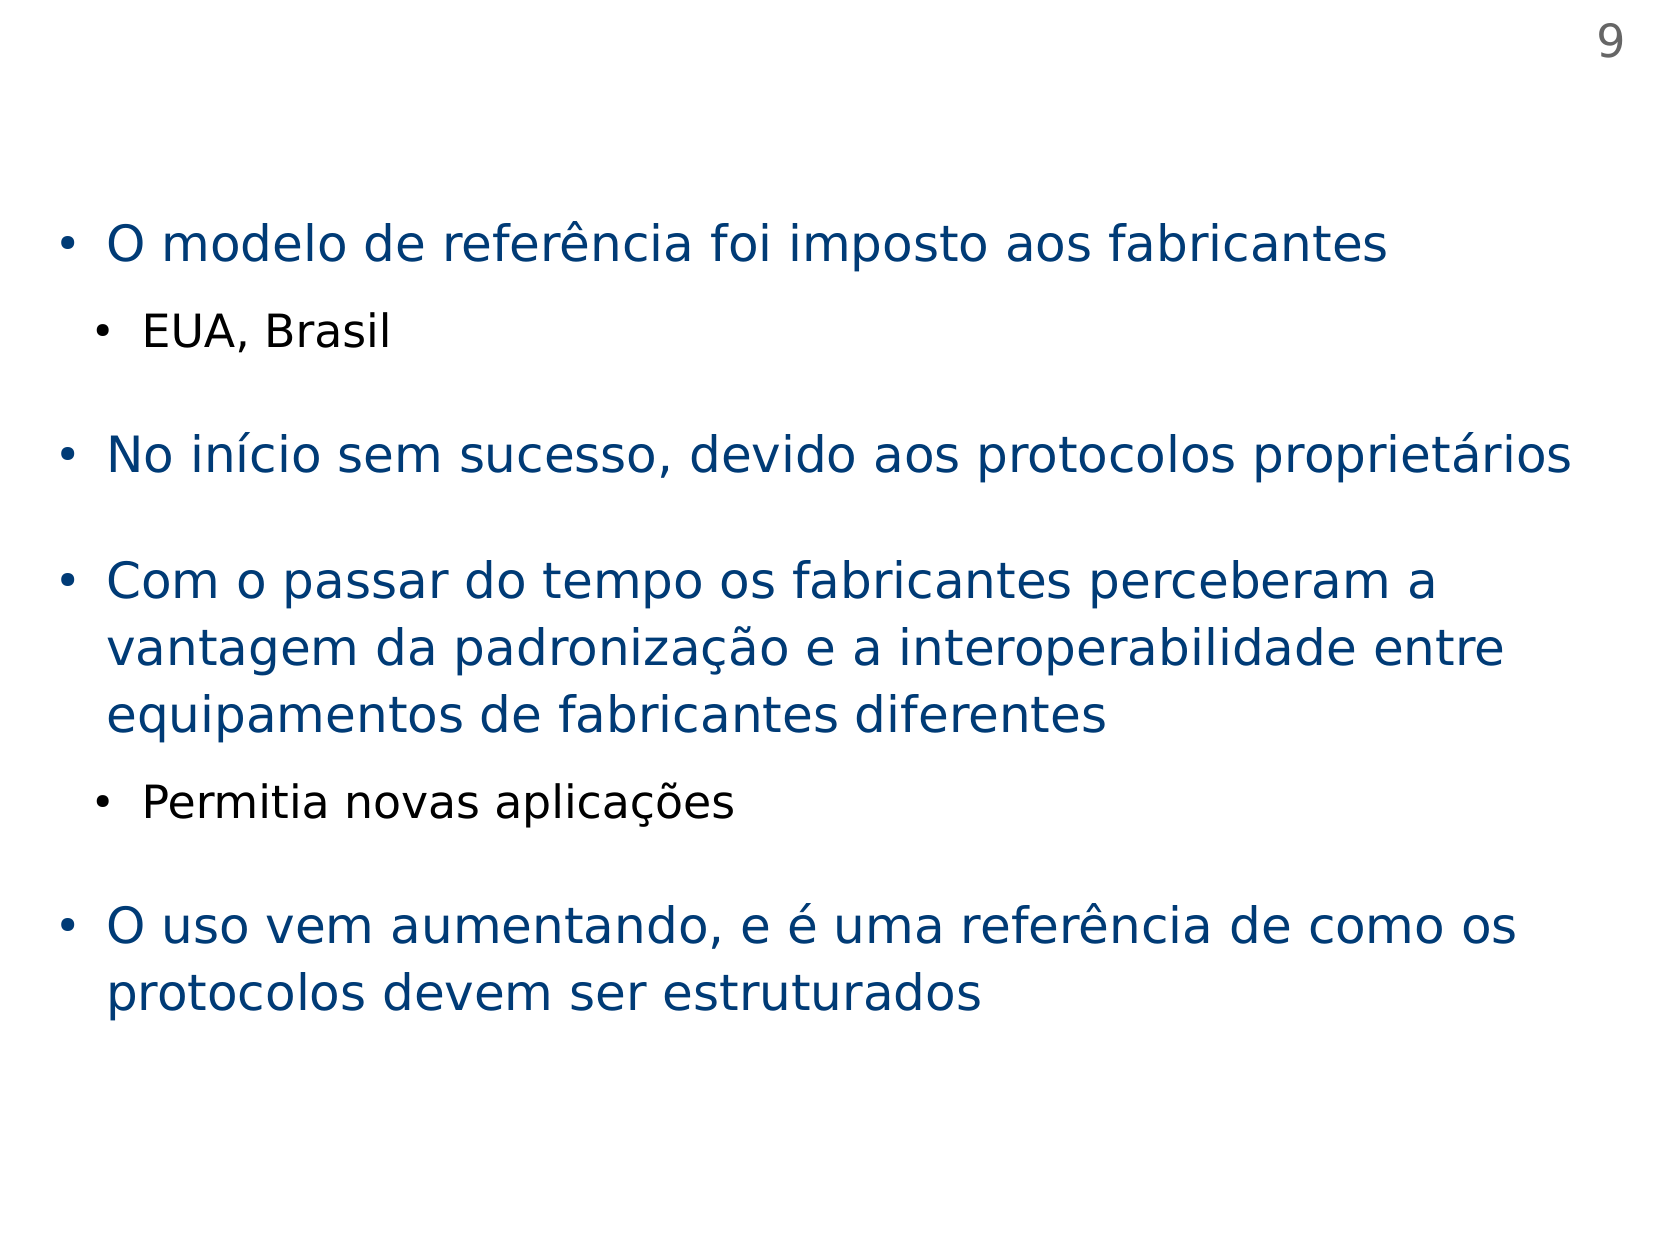

9
#
O modelo de referência foi imposto aos fabricantes
EUA, Brasil
No início sem sucesso, devido aos protocolos proprietários
Com o passar do tempo os fabricantes perceberam a vantagem da padronização e a interoperabilidade entre equipamentos de fabricantes diferentes
Permitia novas aplicações
O uso vem aumentando, e é uma referência de como os protocolos devem ser estruturados